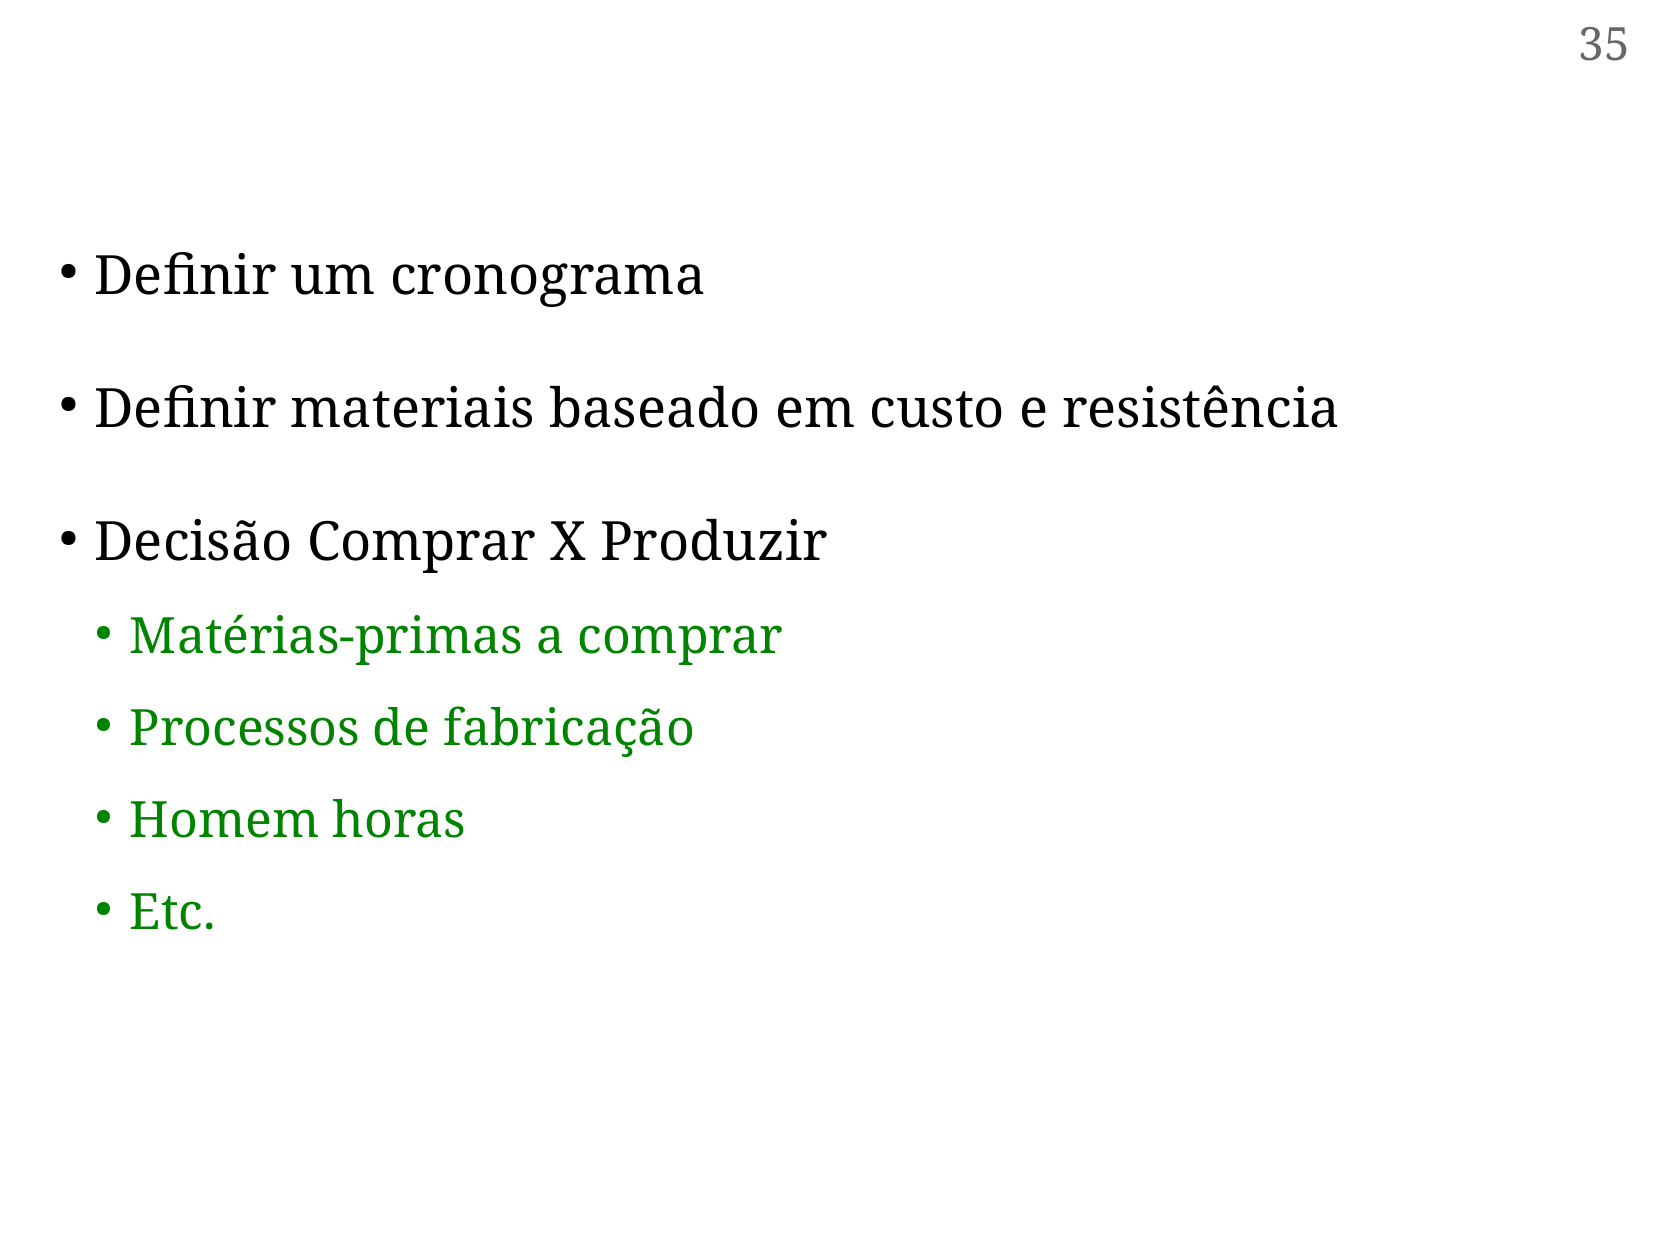

35
#
Definir um cronograma
Definir materiais baseado em custo e resistência
Decisão Comprar X Produzir
Matérias-primas a comprar
Processos de fabricação
Homem horas
Etc.